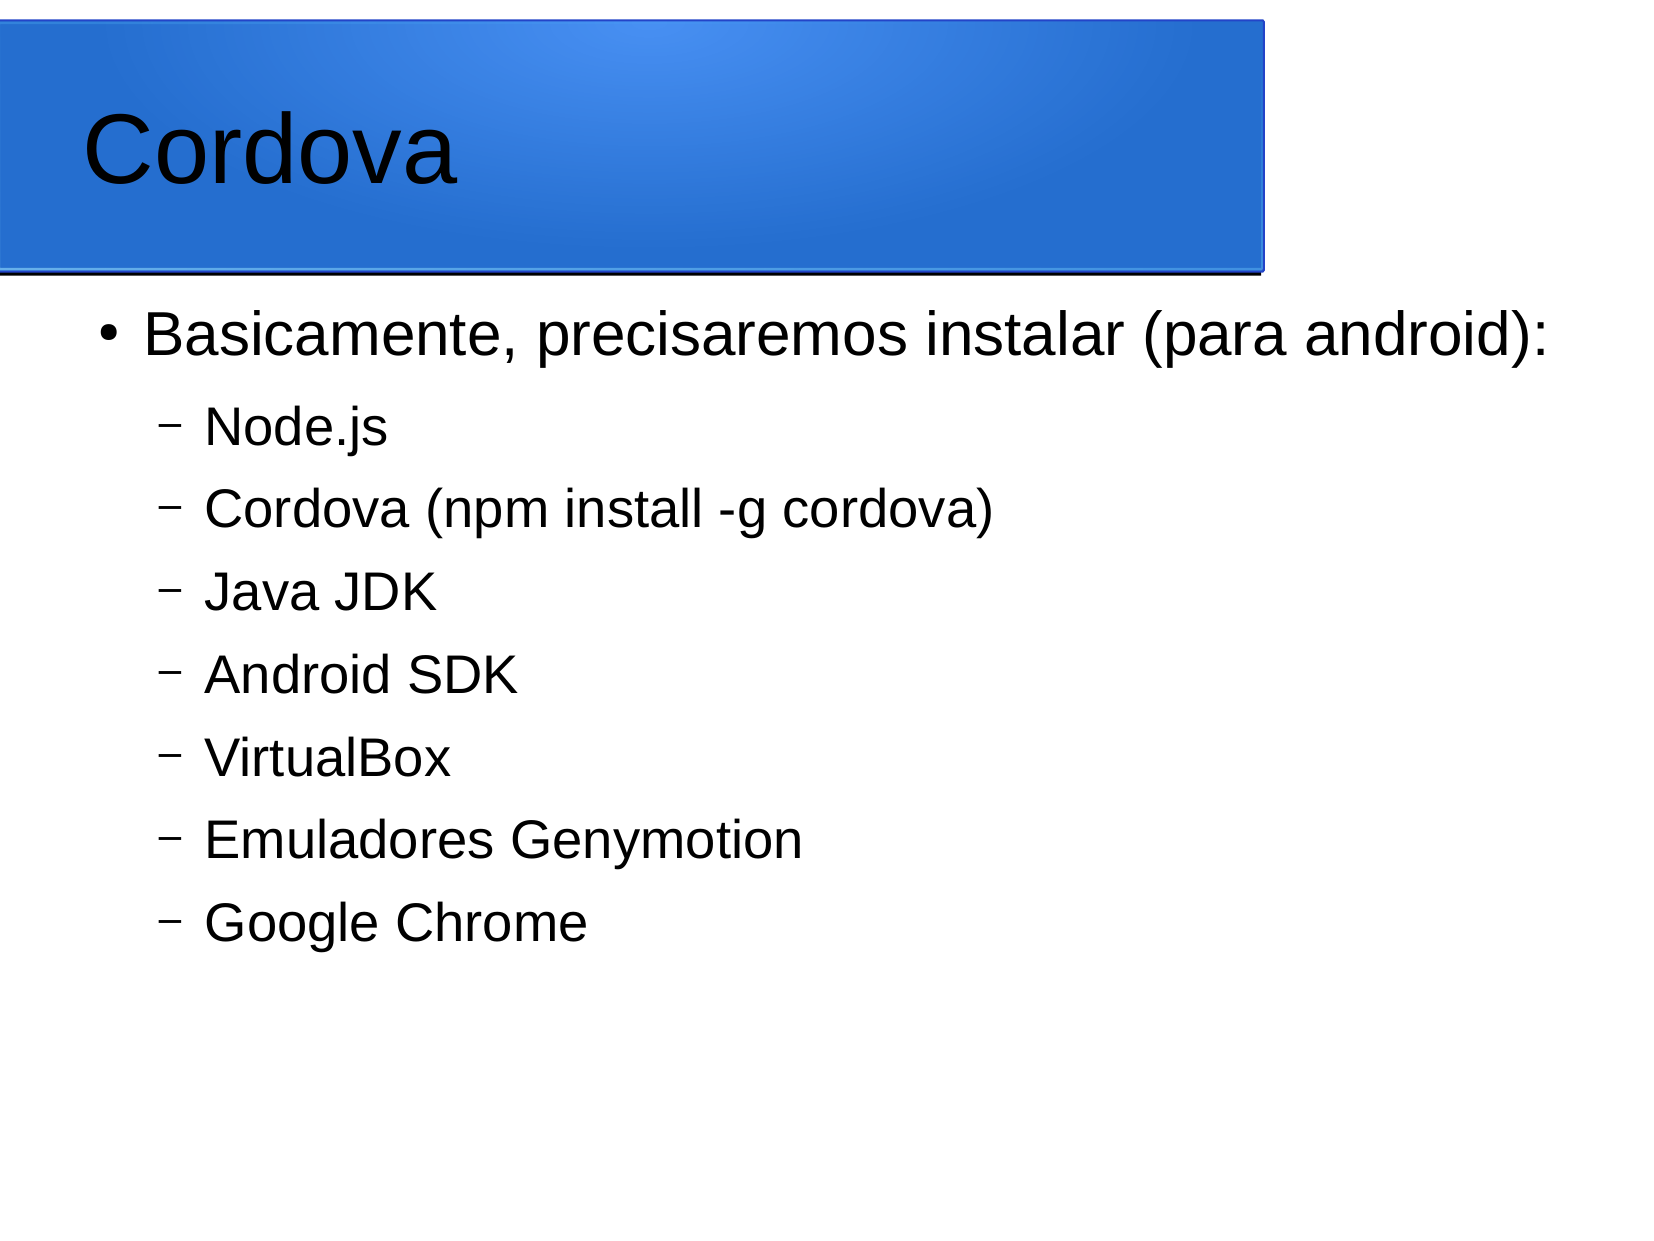

# Cordova
Basicamente, precisaremos instalar (para android):
Node.js
Cordova (npm install -g cordova)
Java JDK
Android SDK
VirtualBox
Emuladores Genymotion
Google Chrome